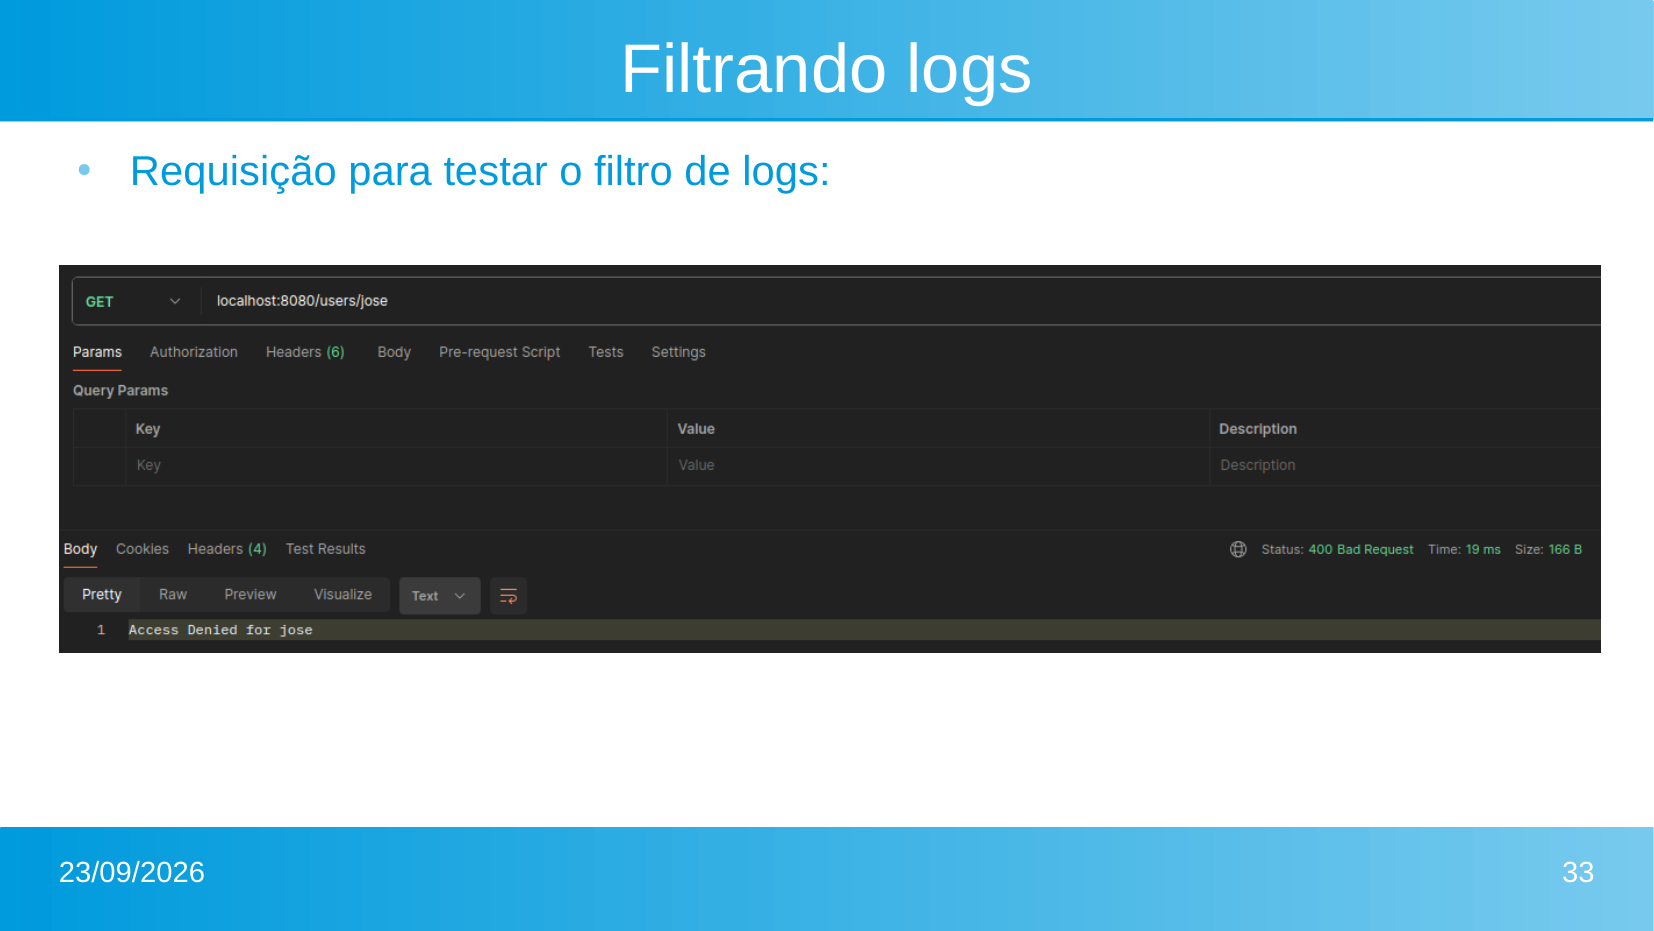

# Filtrando logs
Requisição para testar o filtro de logs:
33